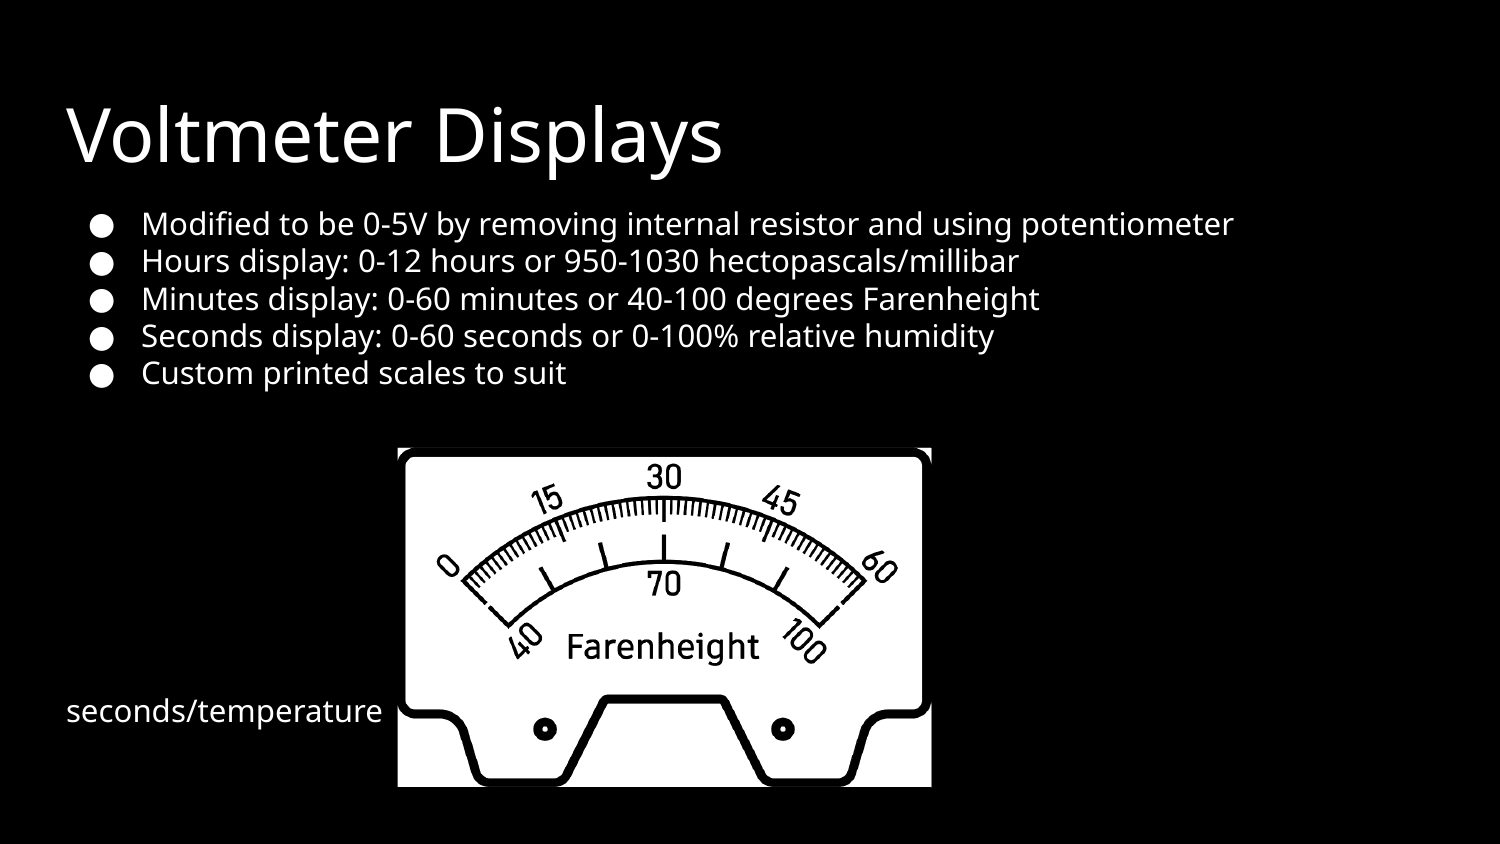

# Voltmeter Displays
Modified to be 0-5V by removing internal resistor and using potentiometer
Hours display: 0-12 hours or 950-1030 hectopascals/millibar
Minutes display: 0-60 minutes or 40-100 degrees Farenheight
Seconds display: 0-60 seconds or 0-100% relative humidity
Custom printed scales to suit
seconds/temperature